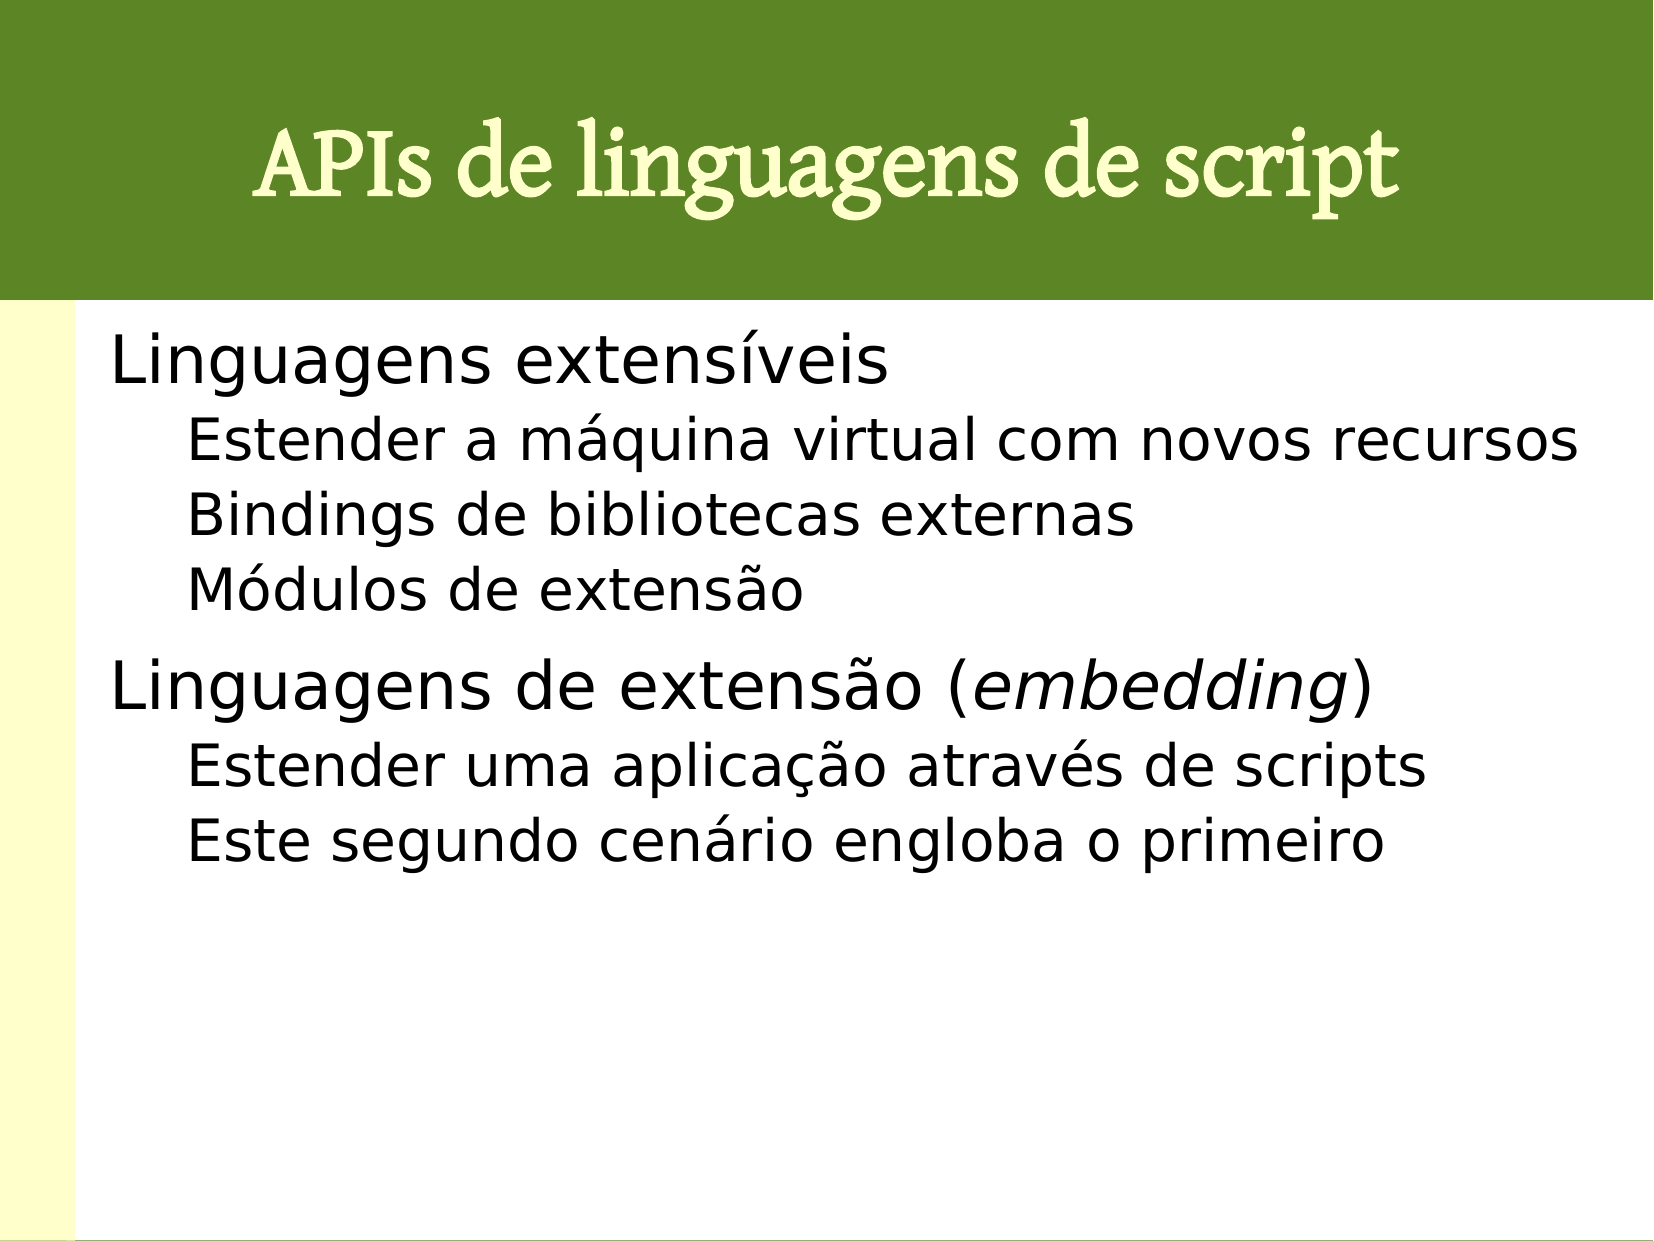

# APIs de linguagens de script
Linguagens extensíveis
Estender a máquina virtual com novos recursos
Bindings de bibliotecas externas
Módulos de extensão
Linguagens de extensão (embedding)
Estender uma aplicação através de scripts
Este segundo cenário engloba o primeiro